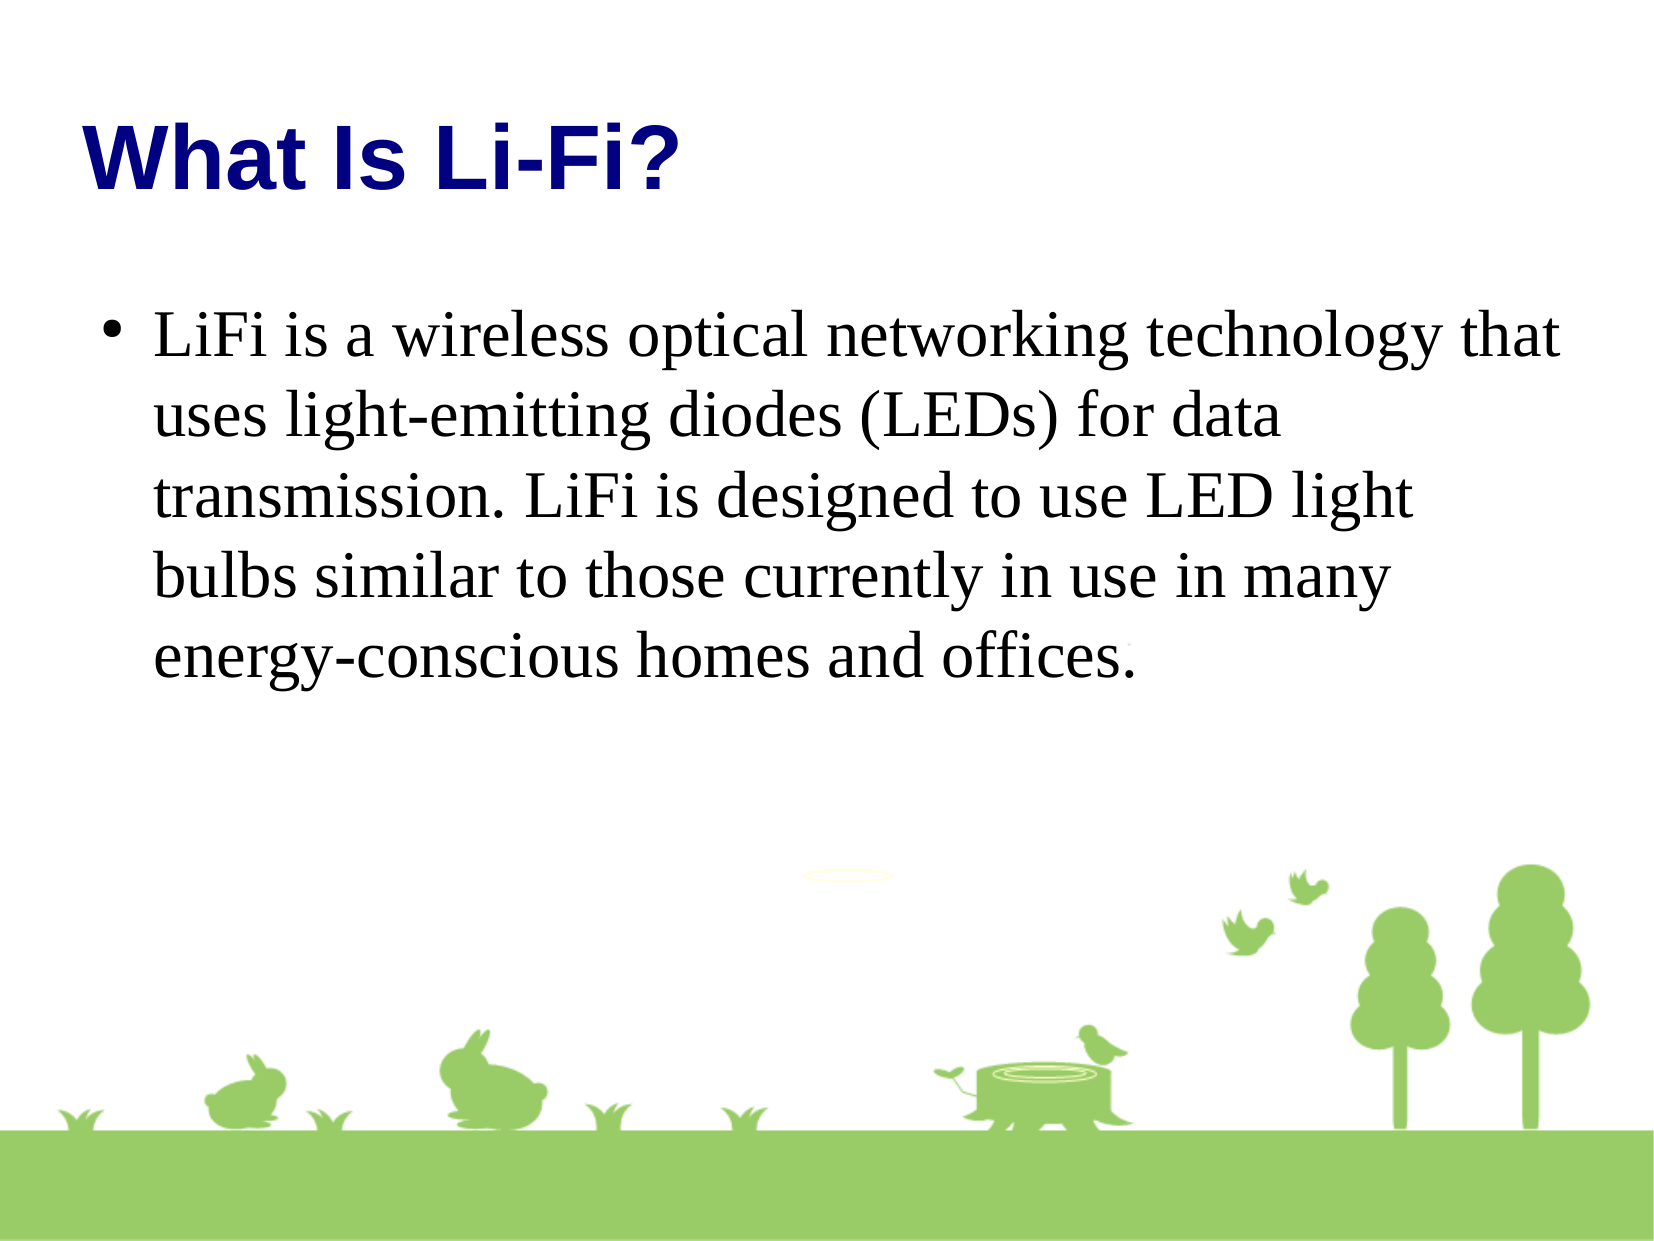

What Is Li-Fi?
# LiFi is a wireless optical networking technology that uses light-emitting diodes (LEDs) for data transmission. LiFi is designed to use LED light bulbs similar to those currently in use in many energy-conscious homes and offices.